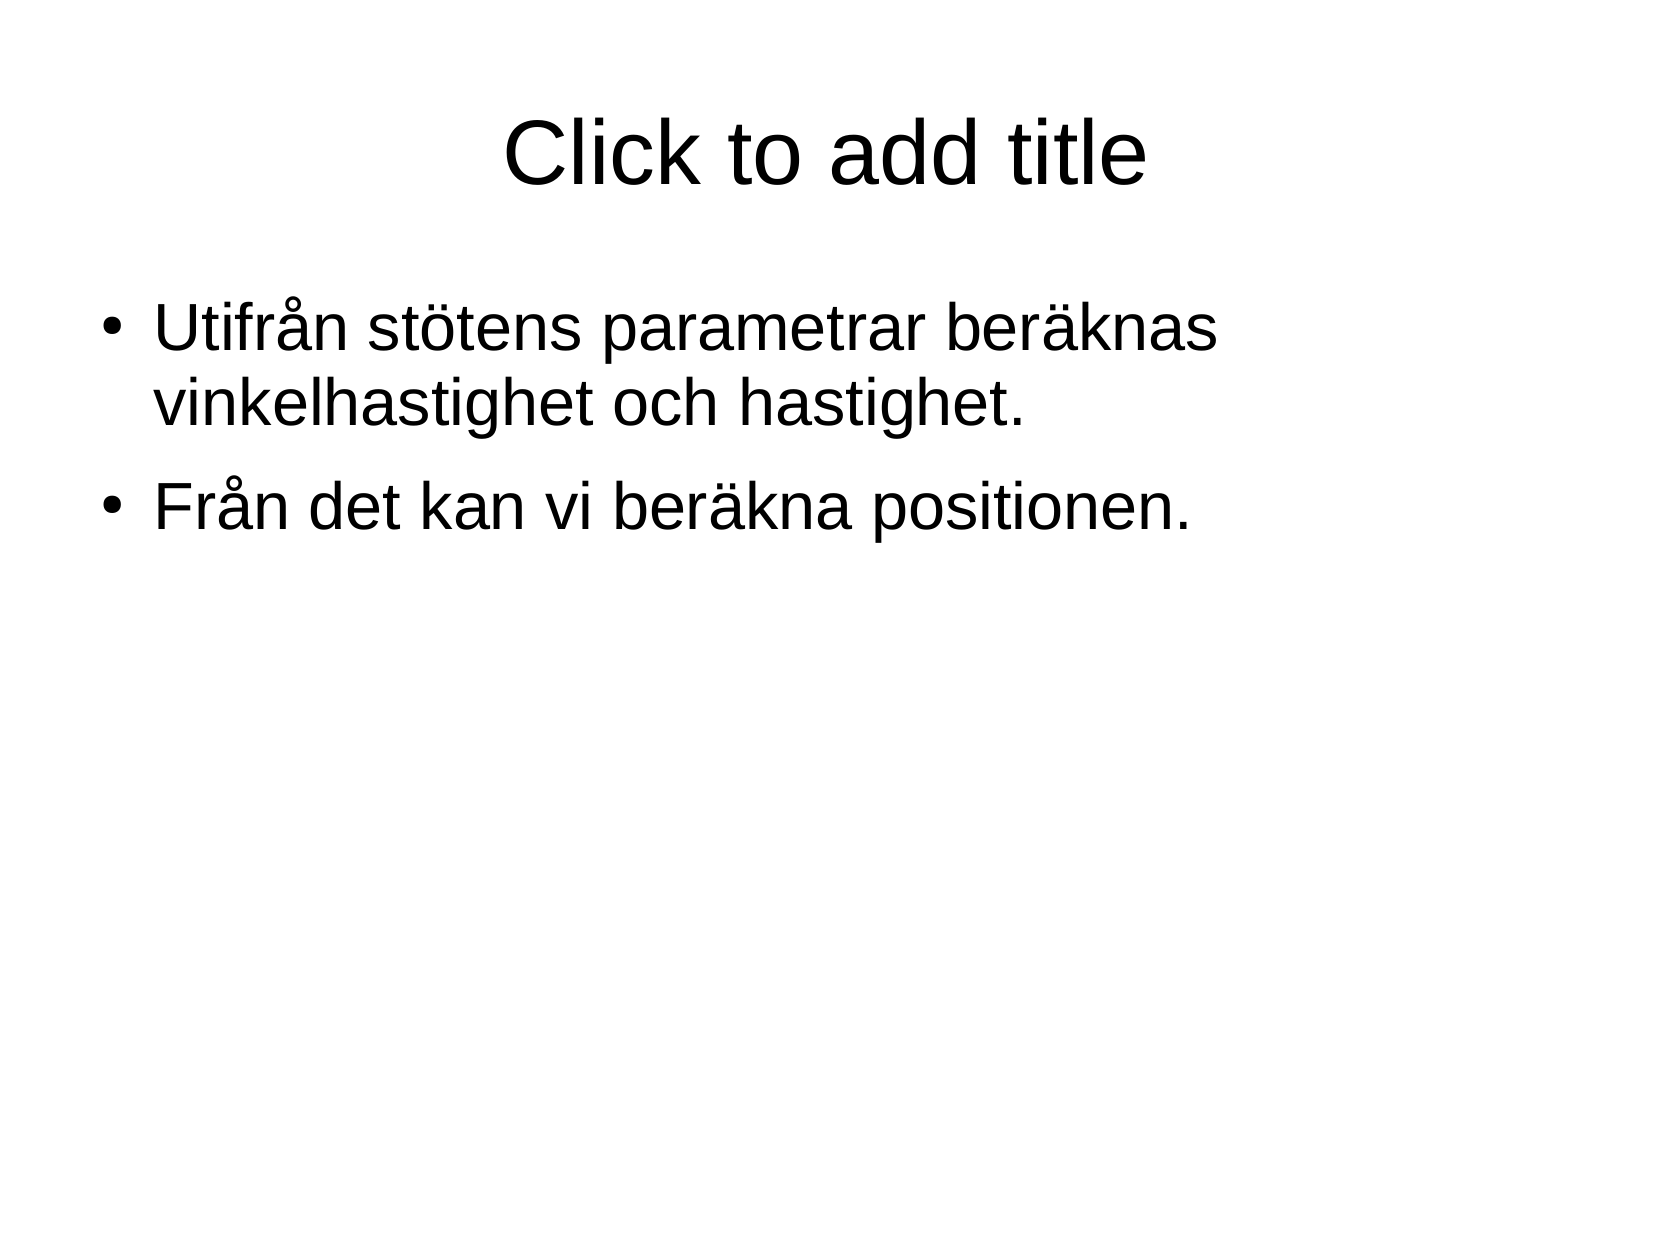

# Click to add title
Utifrån stötens parametrar beräknas vinkelhastighet och hastighet.
Från det kan vi beräkna positionen.